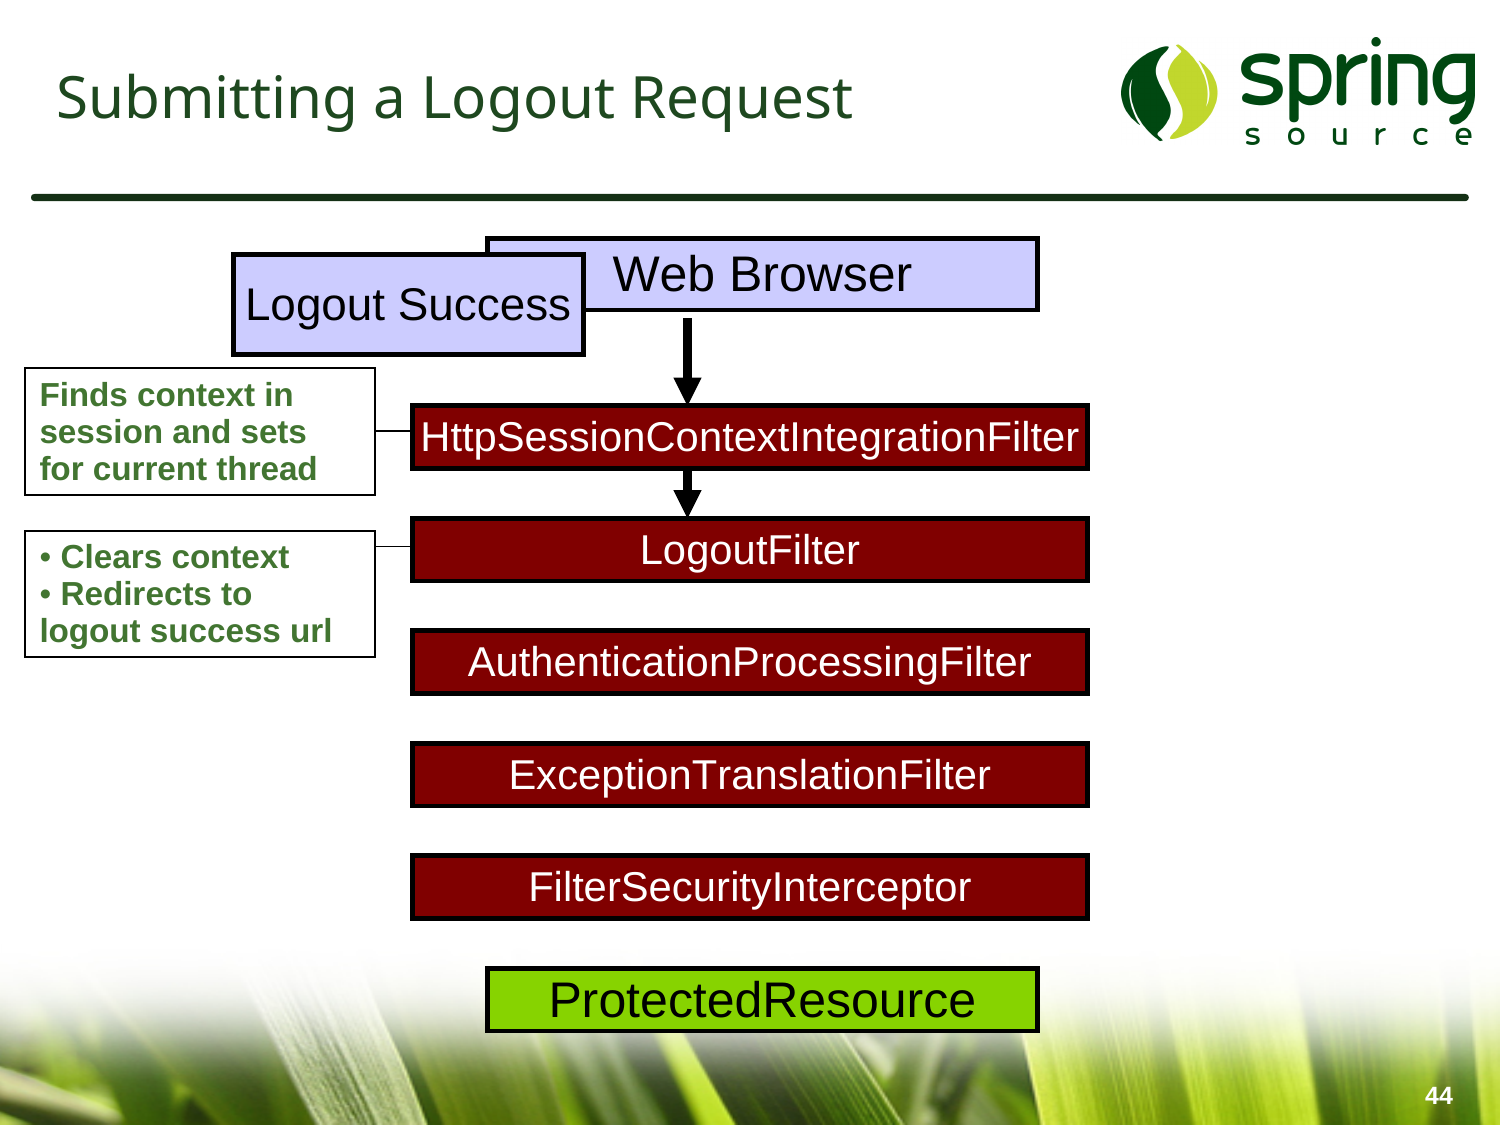

# Submitting a Logout Request
Web Browser
Logout Success
Finds context in session and sets for current thread
HttpSessionContextIntegrationFilter
LogoutFilter
 Clears context
 Redirects to logout success url
AuthenticationProcessingFilter
ExceptionTranslationFilter
FilterSecurityInterceptor
ProtectedResource